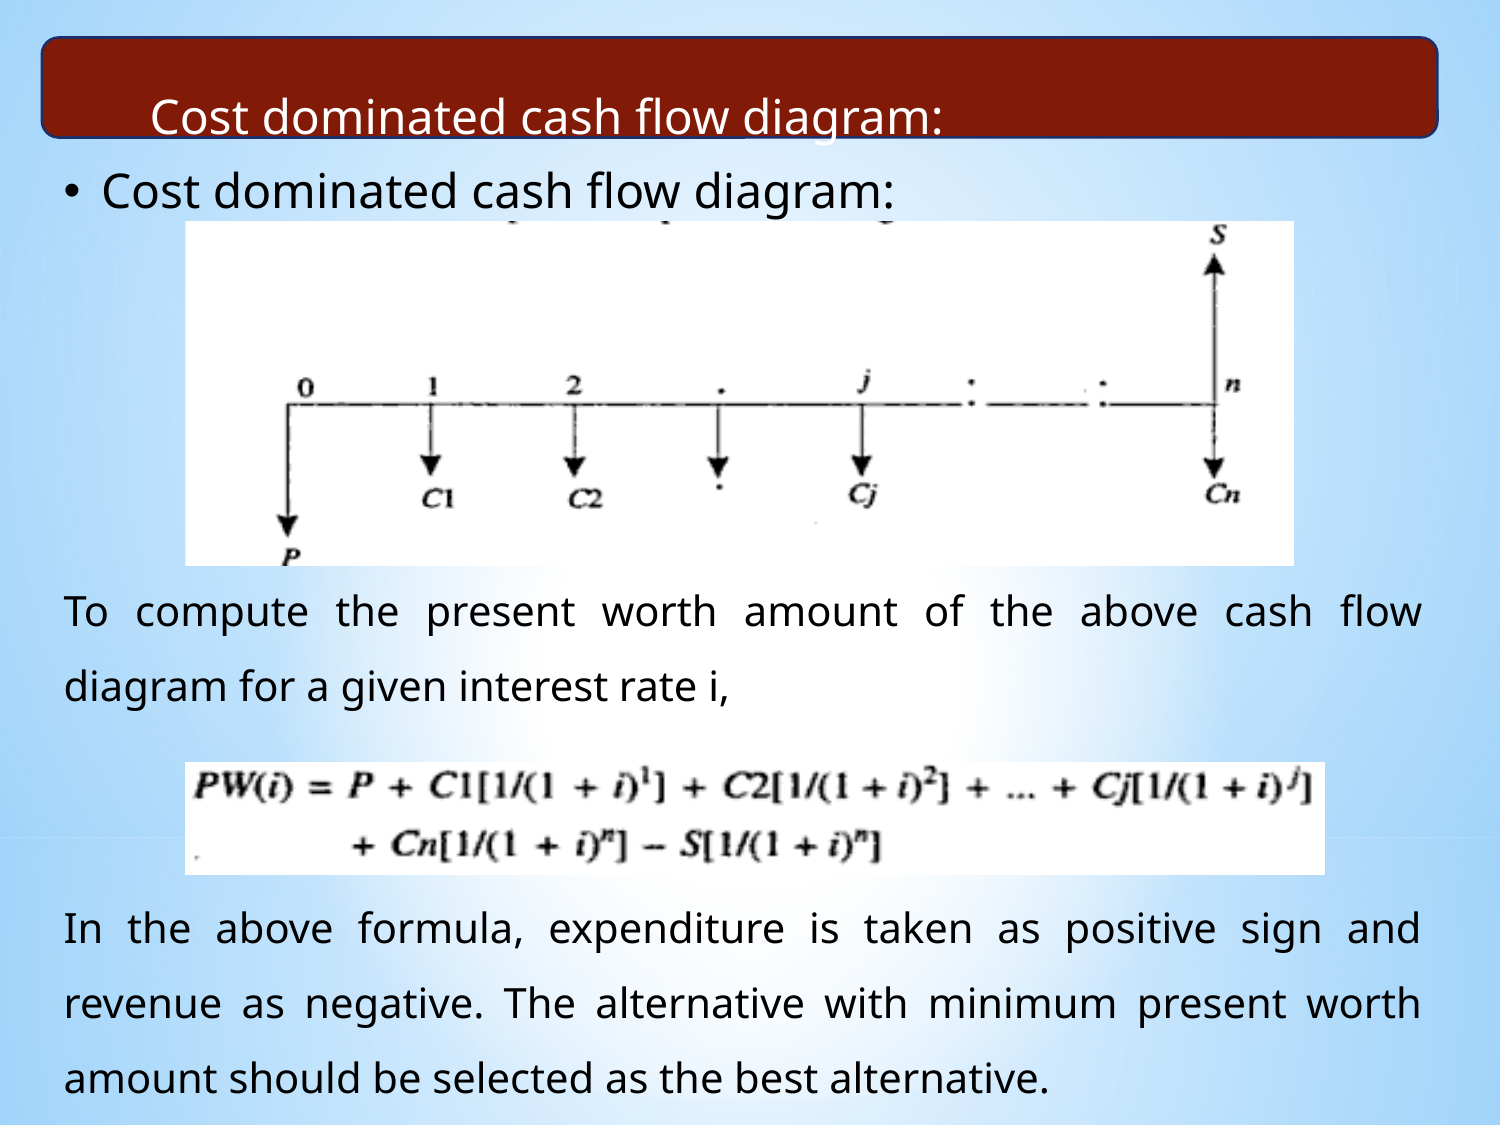

# Cost dominated cash flow diagram:
Cost dominated cash flow diagram:
To compute the present worth amount of the above cash flow diagram for a given interest rate i,
In the above formula, expenditure is taken as positive sign and revenue as negative. The alternative with minimum present worth amount should be selected as the best alternative.